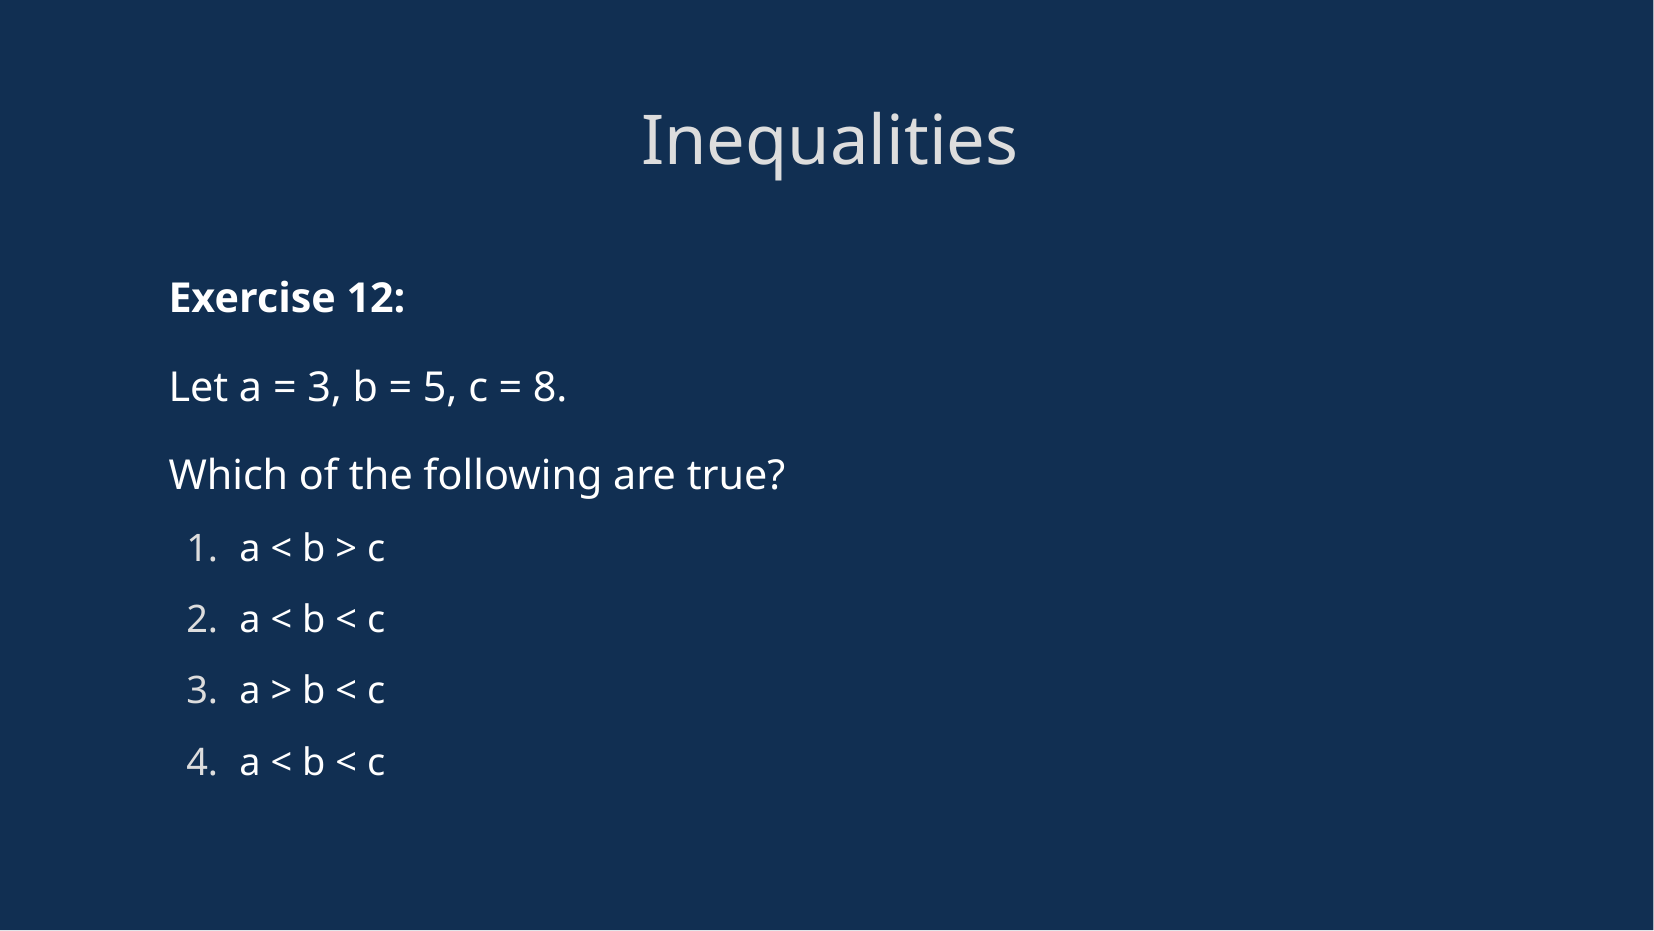

# Inequalities
Exercise 12:
Let a = 3, b = 5, c = 8.
Which of the following are true?
a < b > c
a < b < c
a > b < c
a < b < c